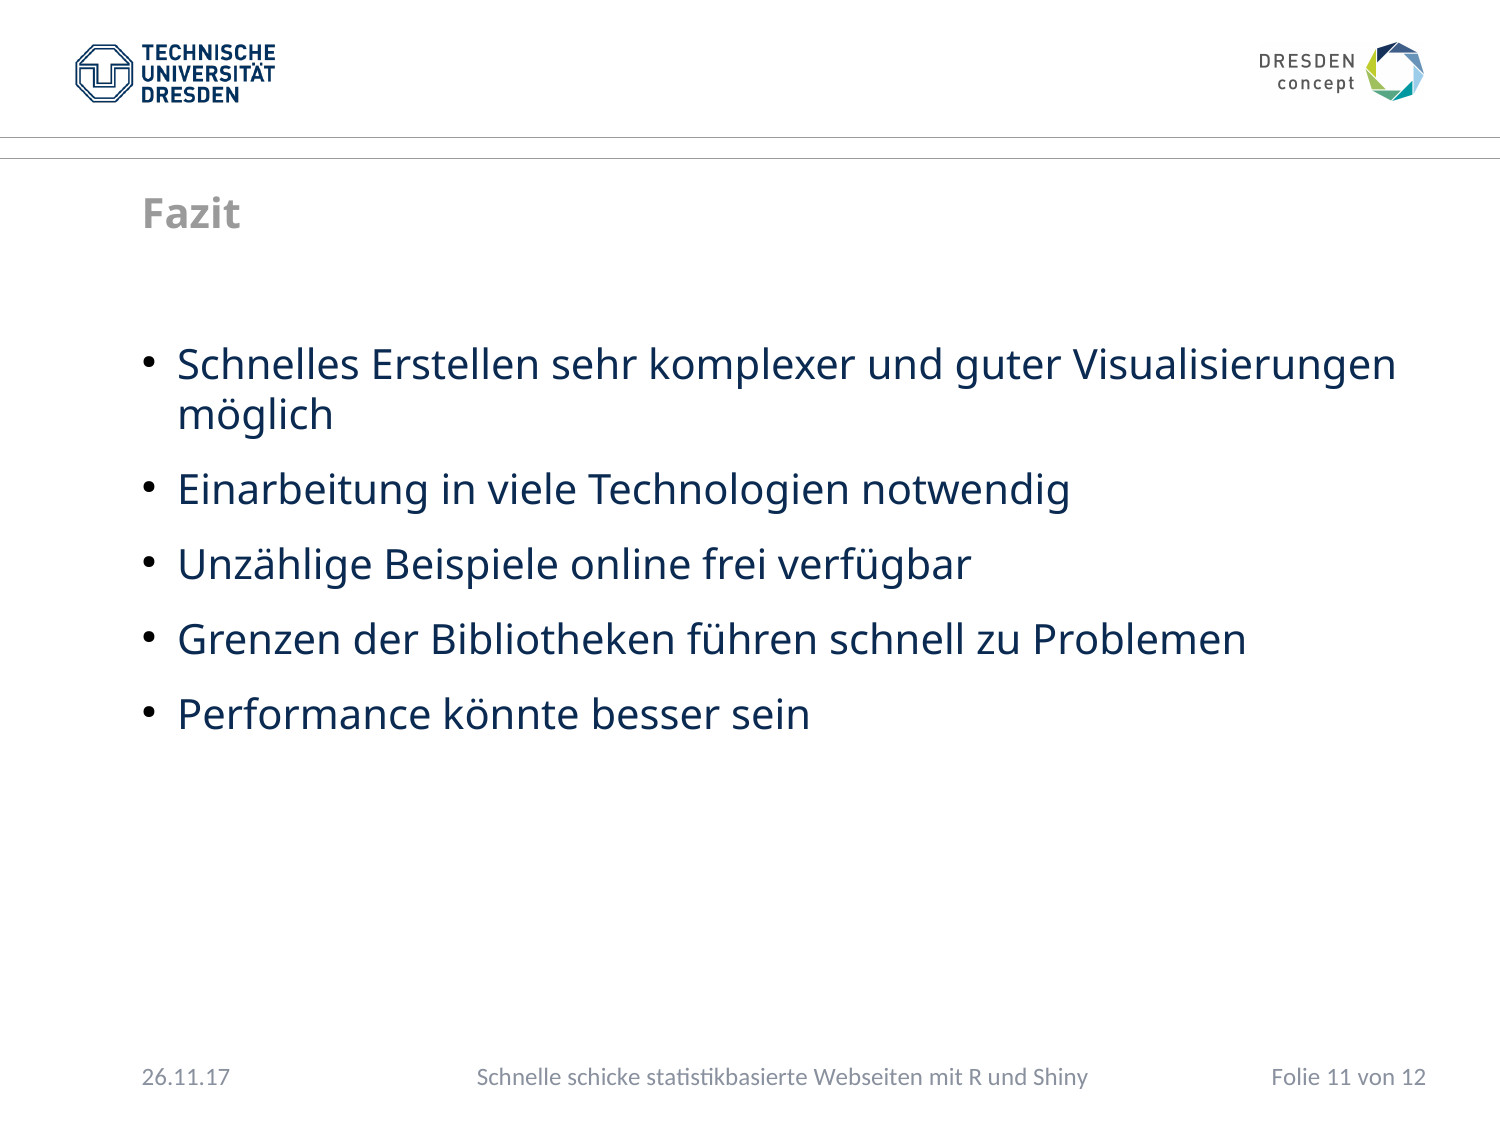

# Fazit
Schnelles Erstellen sehr komplexer und guter Visualisierungen möglich
Einarbeitung in viele Technologien notwendig
Unzählige Beispiele online frei verfügbar
Grenzen der Bibliotheken führen schnell zu Problemen
Performance könnte besser sein
26.11.17
Folie von 12
Schnelle schicke statistikbasierte Webseiten mit R und Shiny